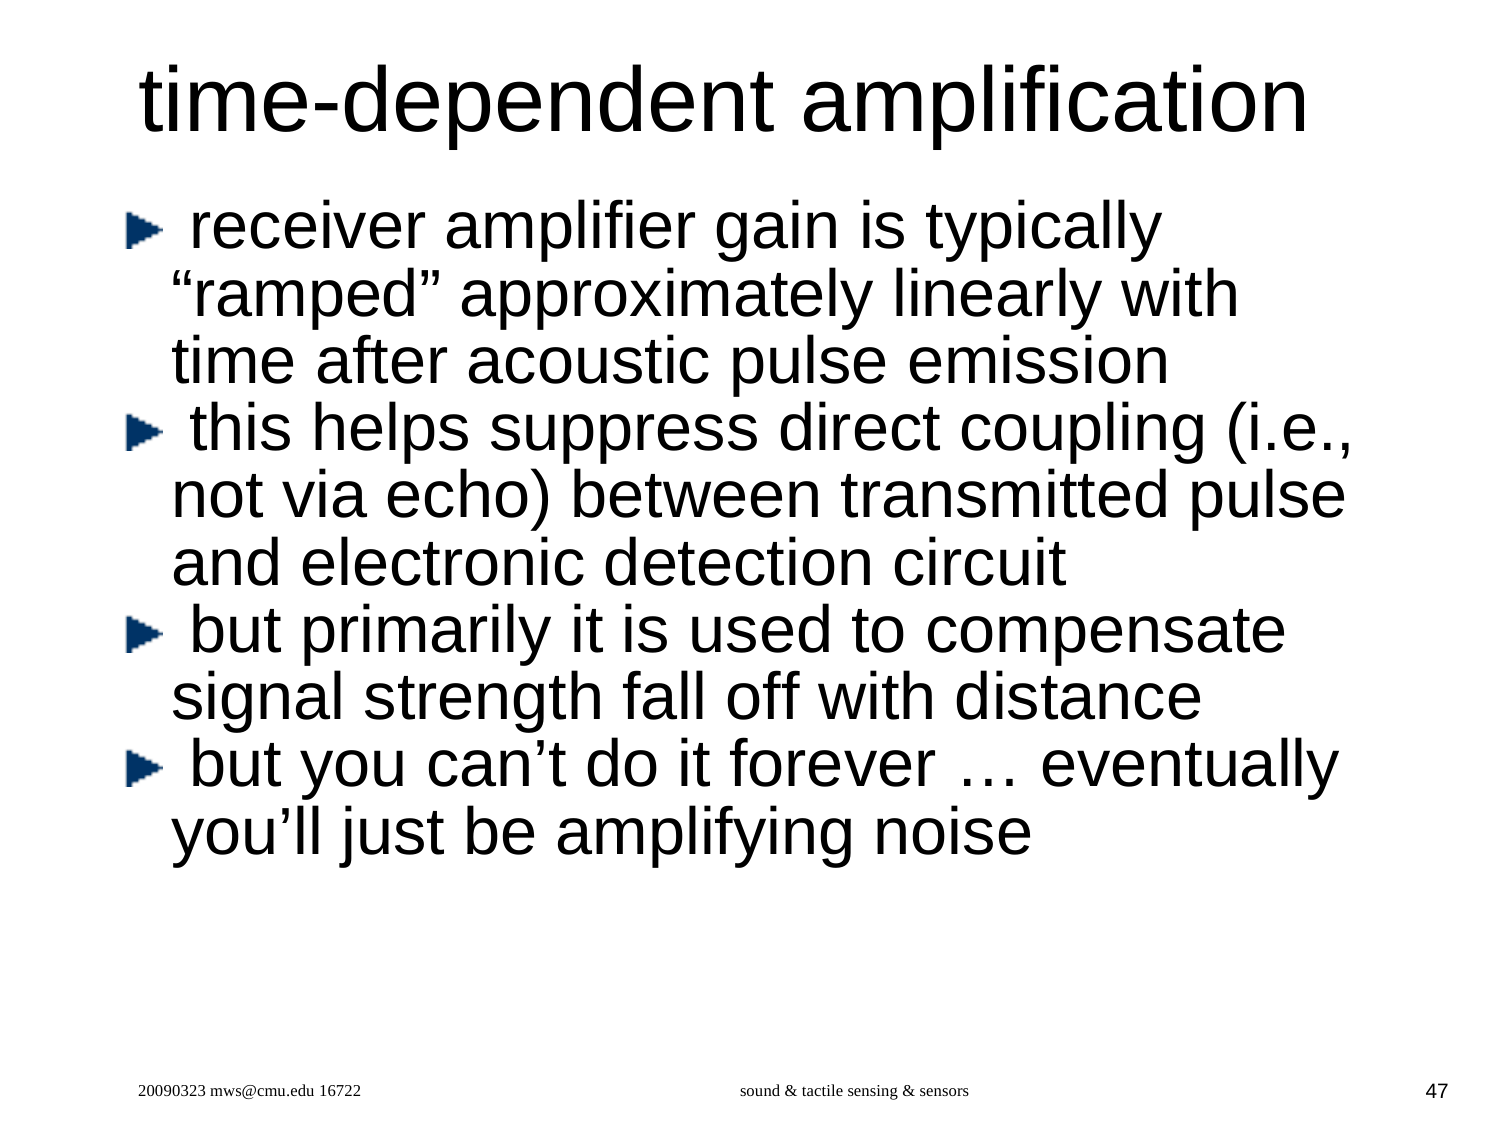

# time-dependent amplification
 receiver amplifier gain is typically “ramped” approximately linearly with
time after acoustic pulse emission
 this helps suppress direct coupling (i.e., not via echo) between transmitted pulse and electronic detection circuit
 but primarily it is used to compensate signal strength fall off with distance
 but you can’t do it forever … eventually you’ll just be amplifying noise
47
20090323 mws@cmu.edu 16722
sound & tactile sensing & sensors